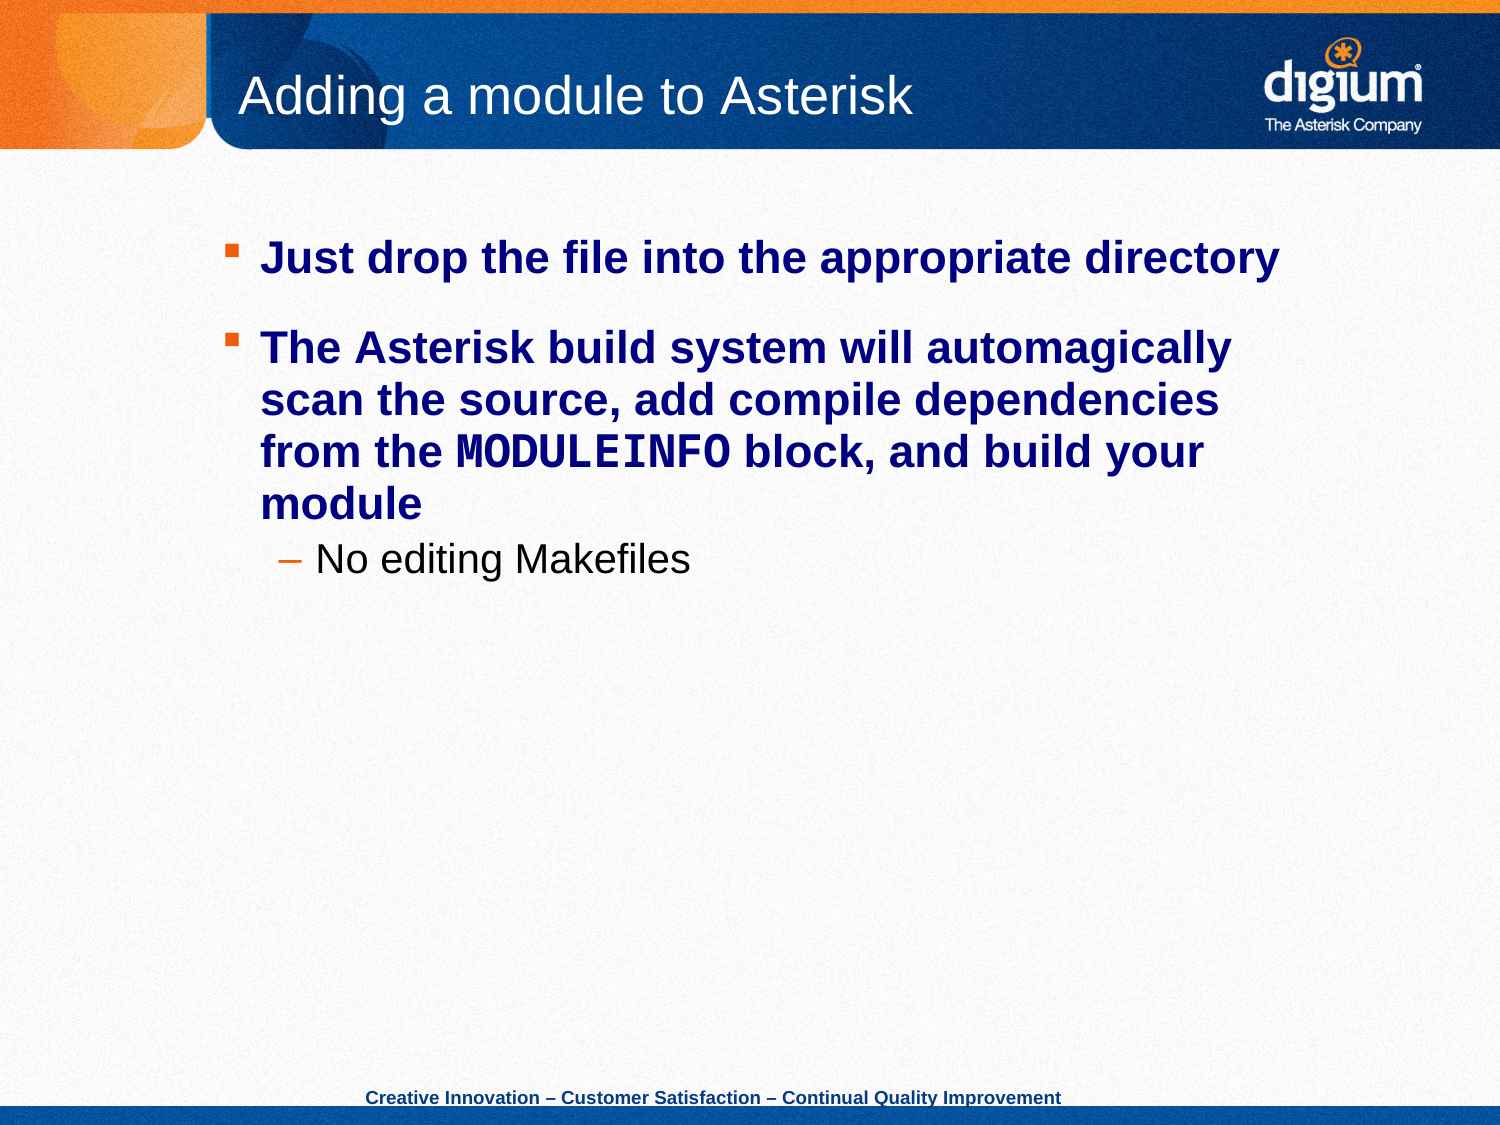

# Adding a module to Asterisk
Just drop the file into the appropriate directory
The Asterisk build system will automagically scan the source, add compile dependencies from the MODULEINFO block, and build your module
No editing Makefiles